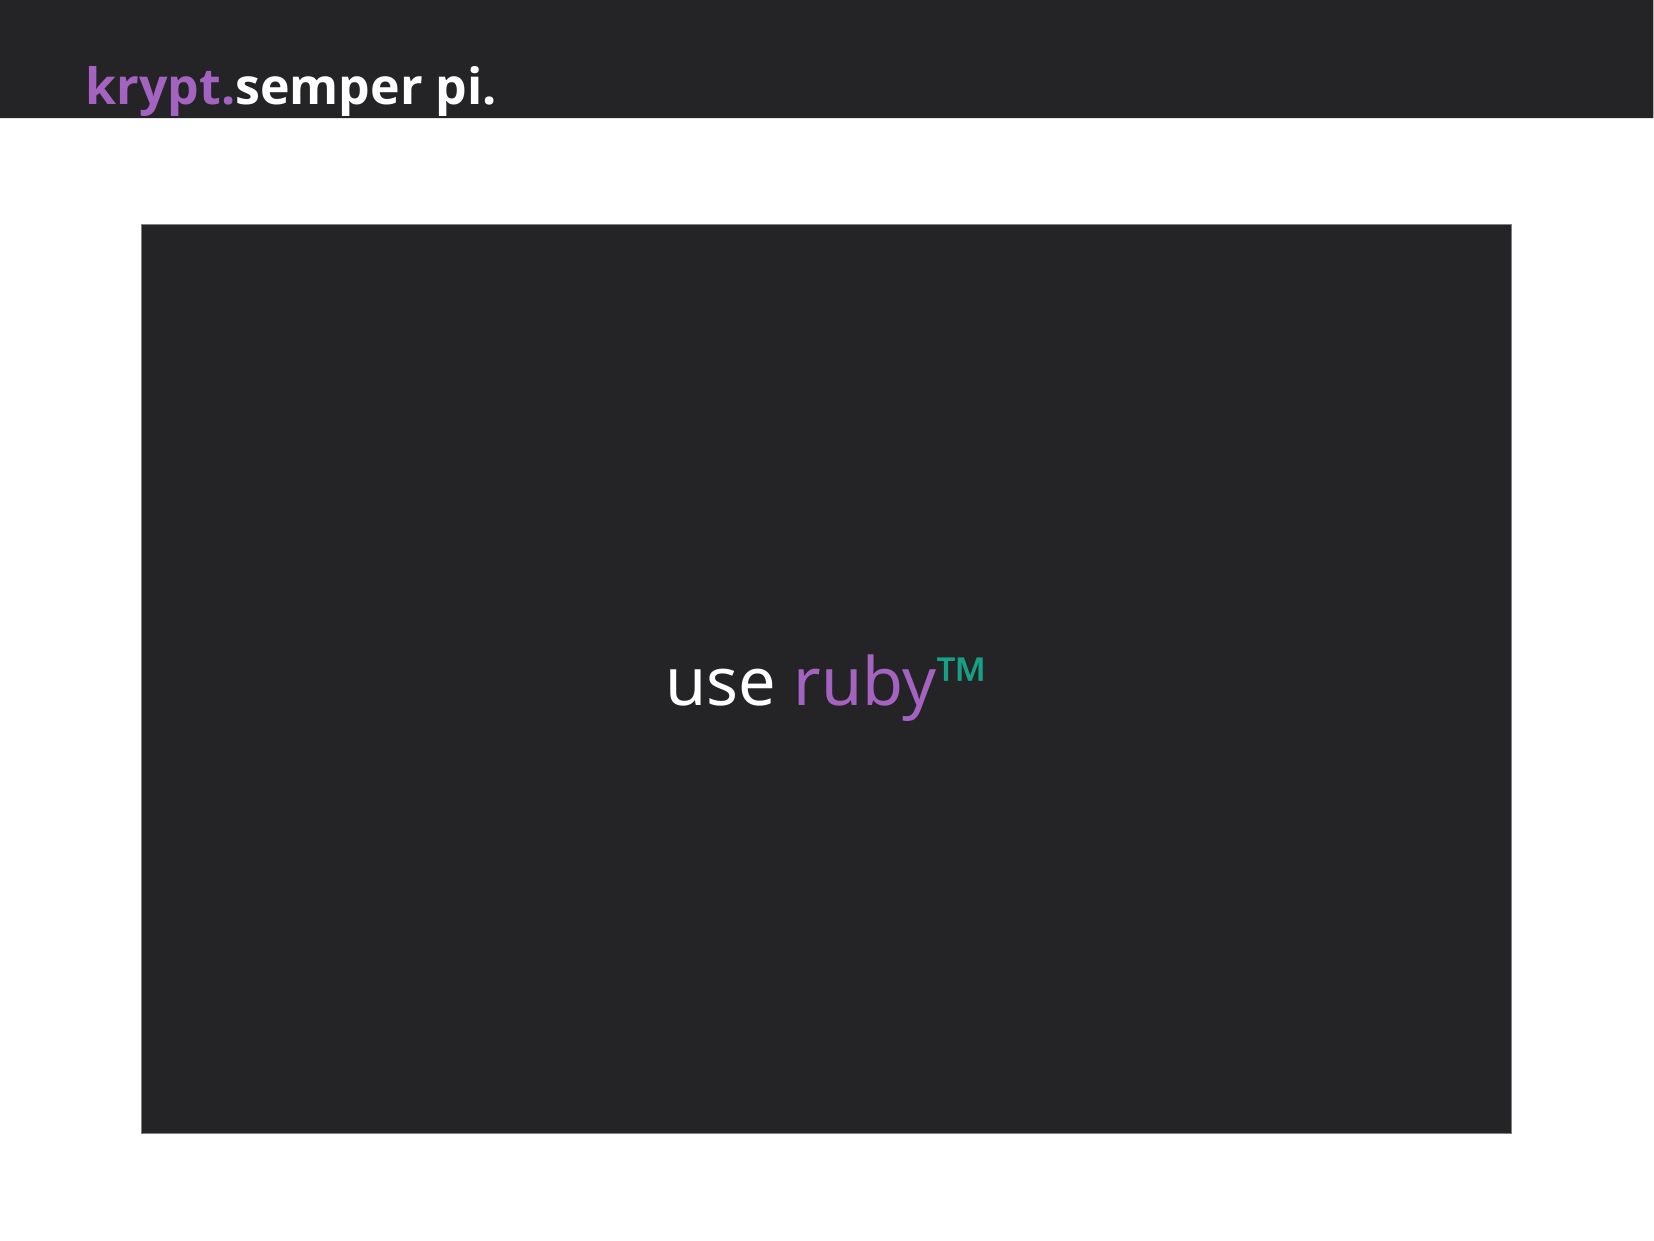

krypt.semper pi.
use ruby™
krypt first of all is a framework